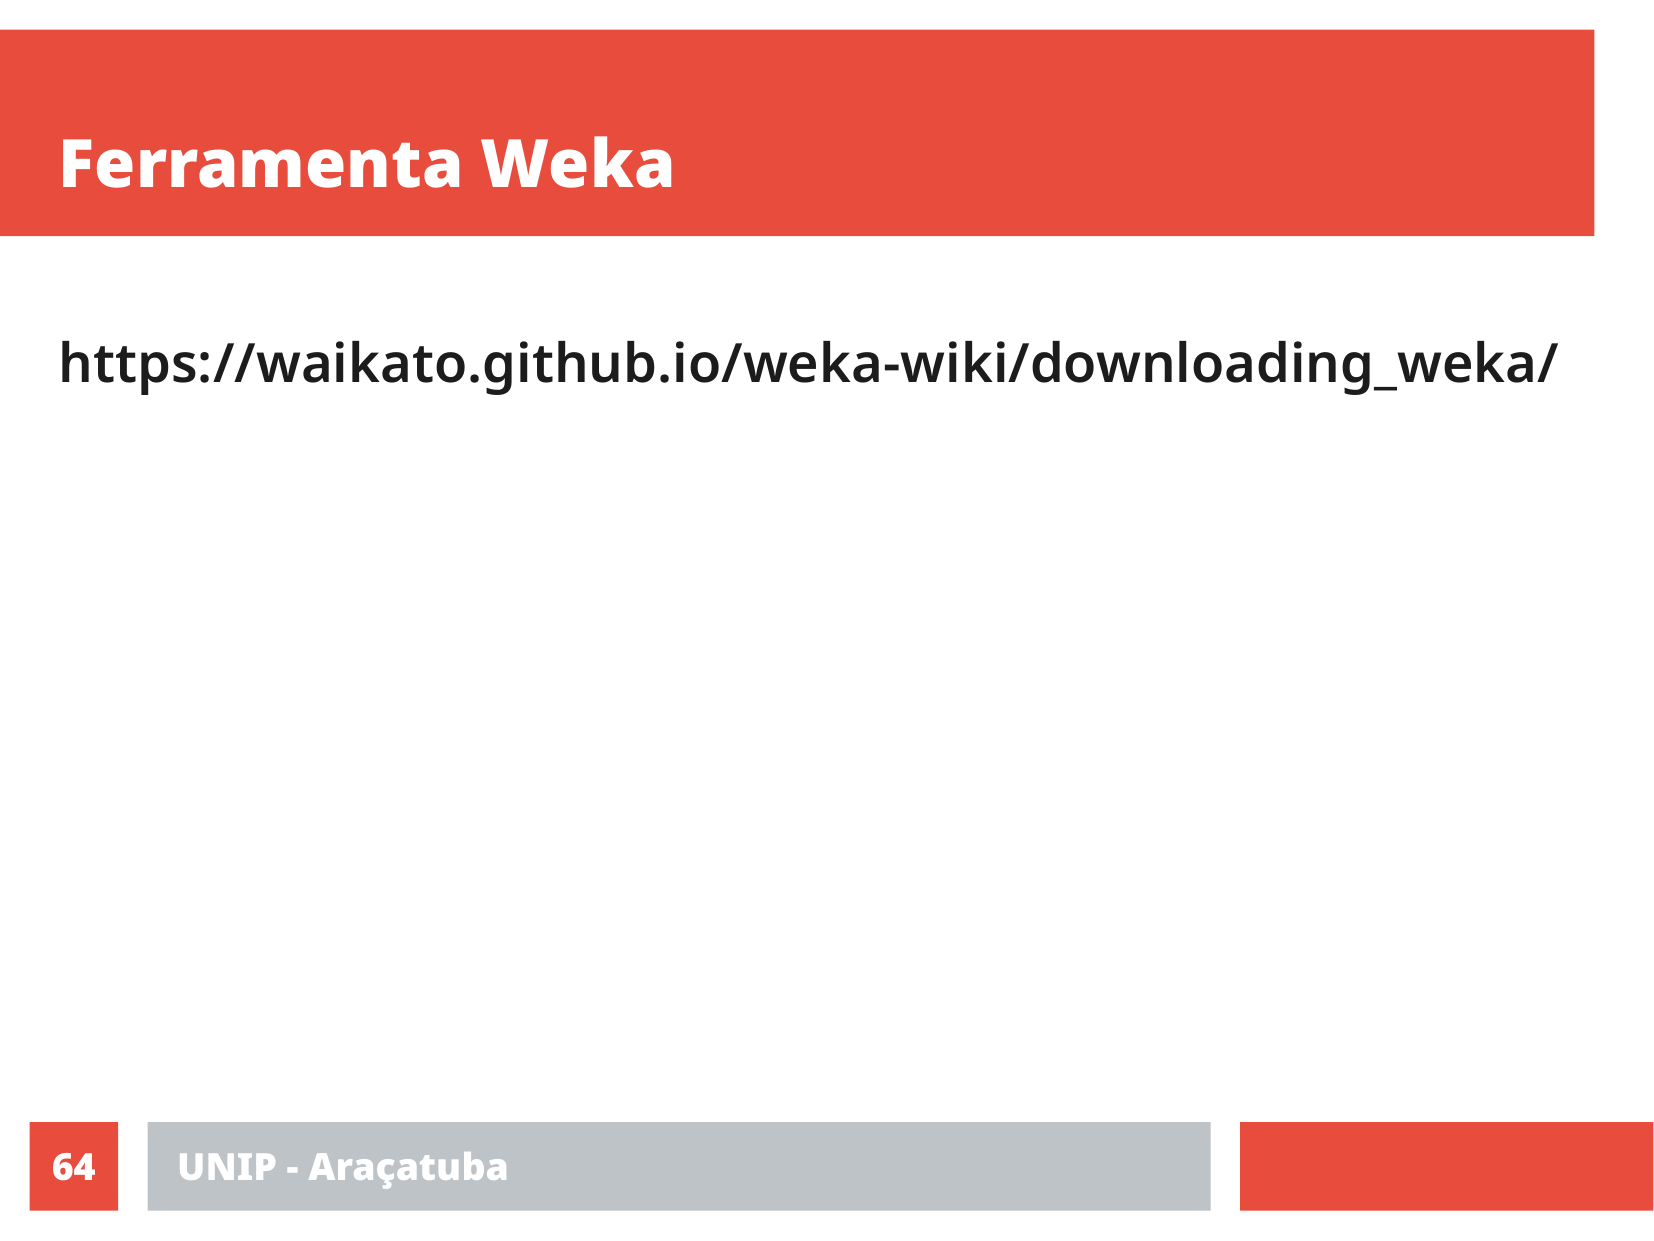

# Ferramenta Weka
https://waikato.github.io/weka-wiki/downloading_weka/
64
UNIP - Araçatuba